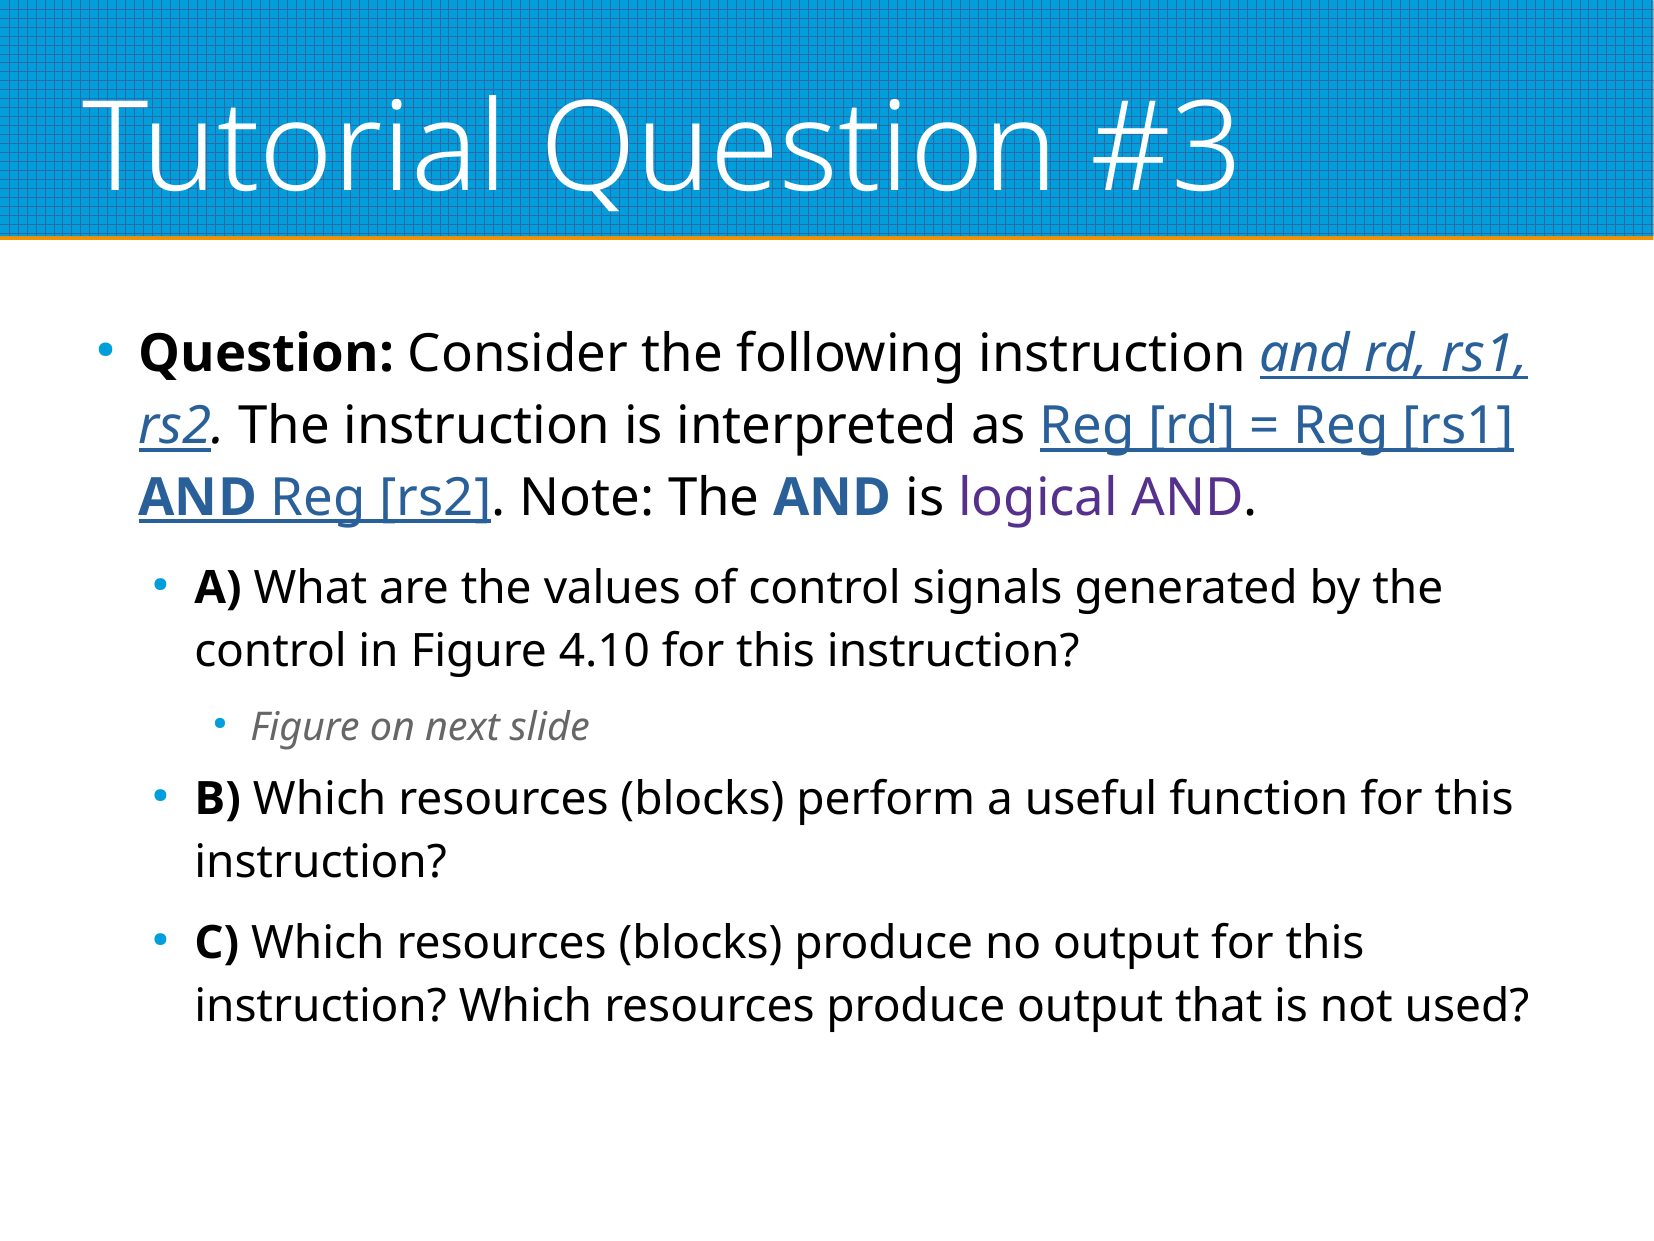

# Tutorial Question #3
Question: Consider the following instruction and rd, rs1, rs2. The instruction is interpreted as Reg [rd] = Reg [rs1] AND Reg [rs2]. Note: The AND is logical AND.
A) What are the values of control signals generated by the control in Figure 4.10 for this instruction?
Figure on next slide
B) Which resources (blocks) perform a useful function for this instruction?
C) Which resources (blocks) produce no output for this instruction? Which resources produce output that is not used?